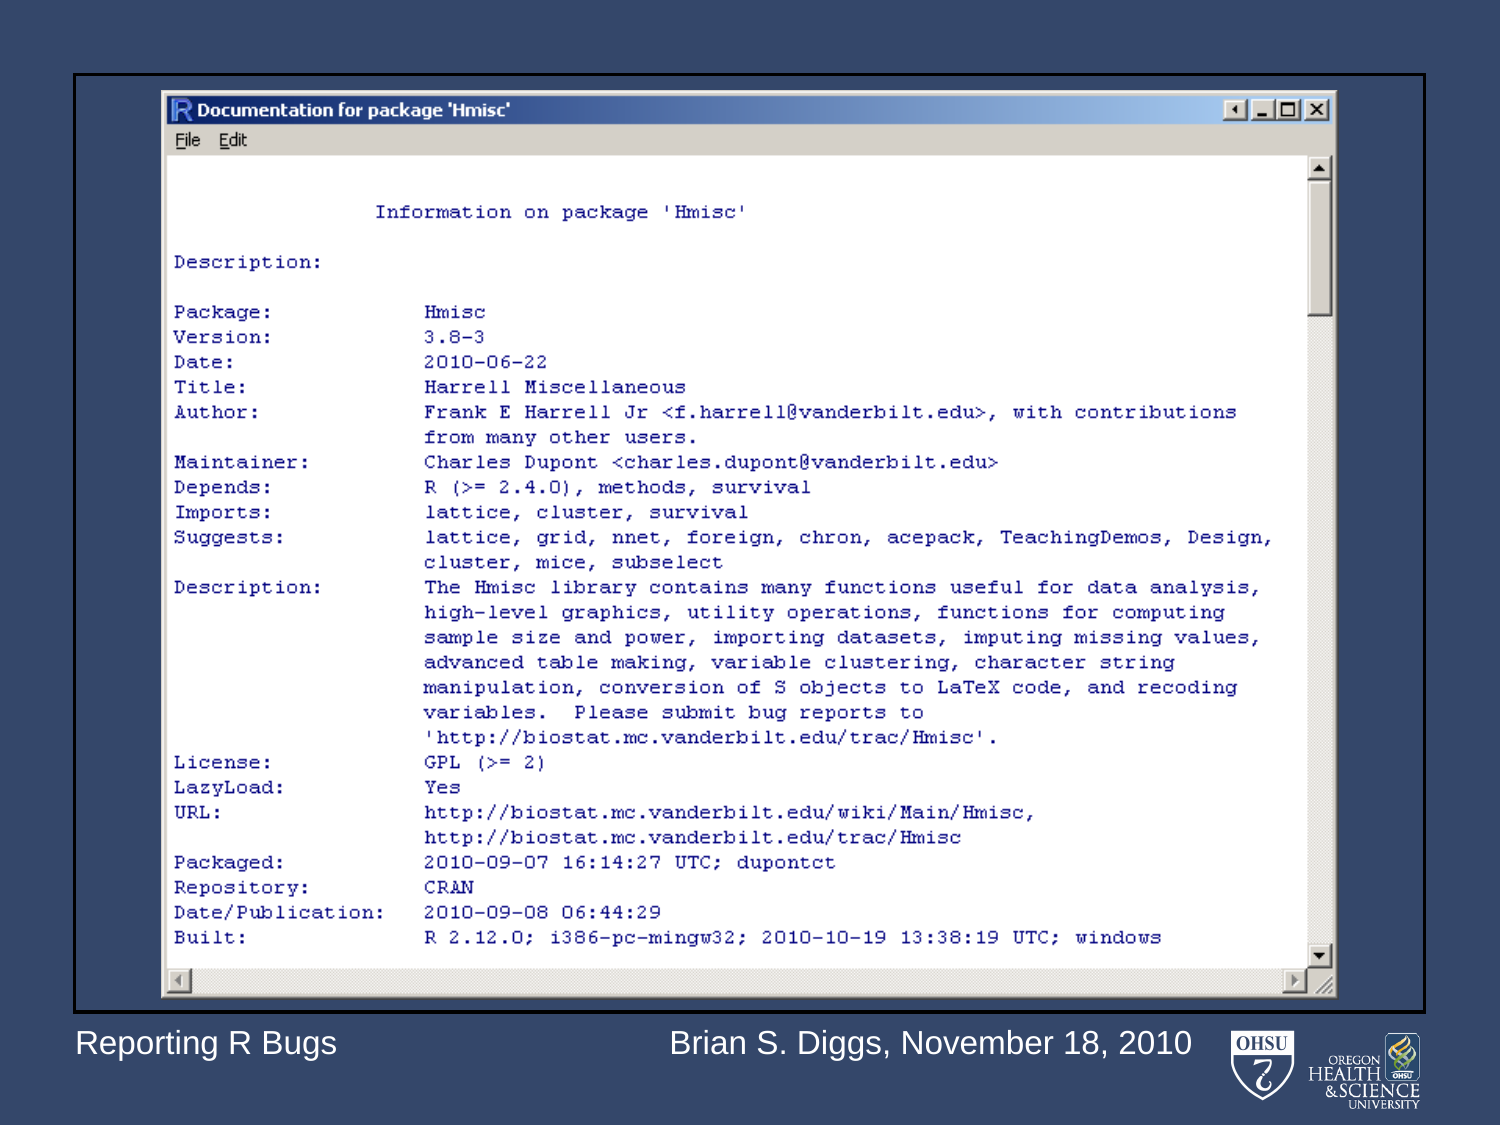

Reporting R Bugs  Brian S. Diggs, November 18, 2010